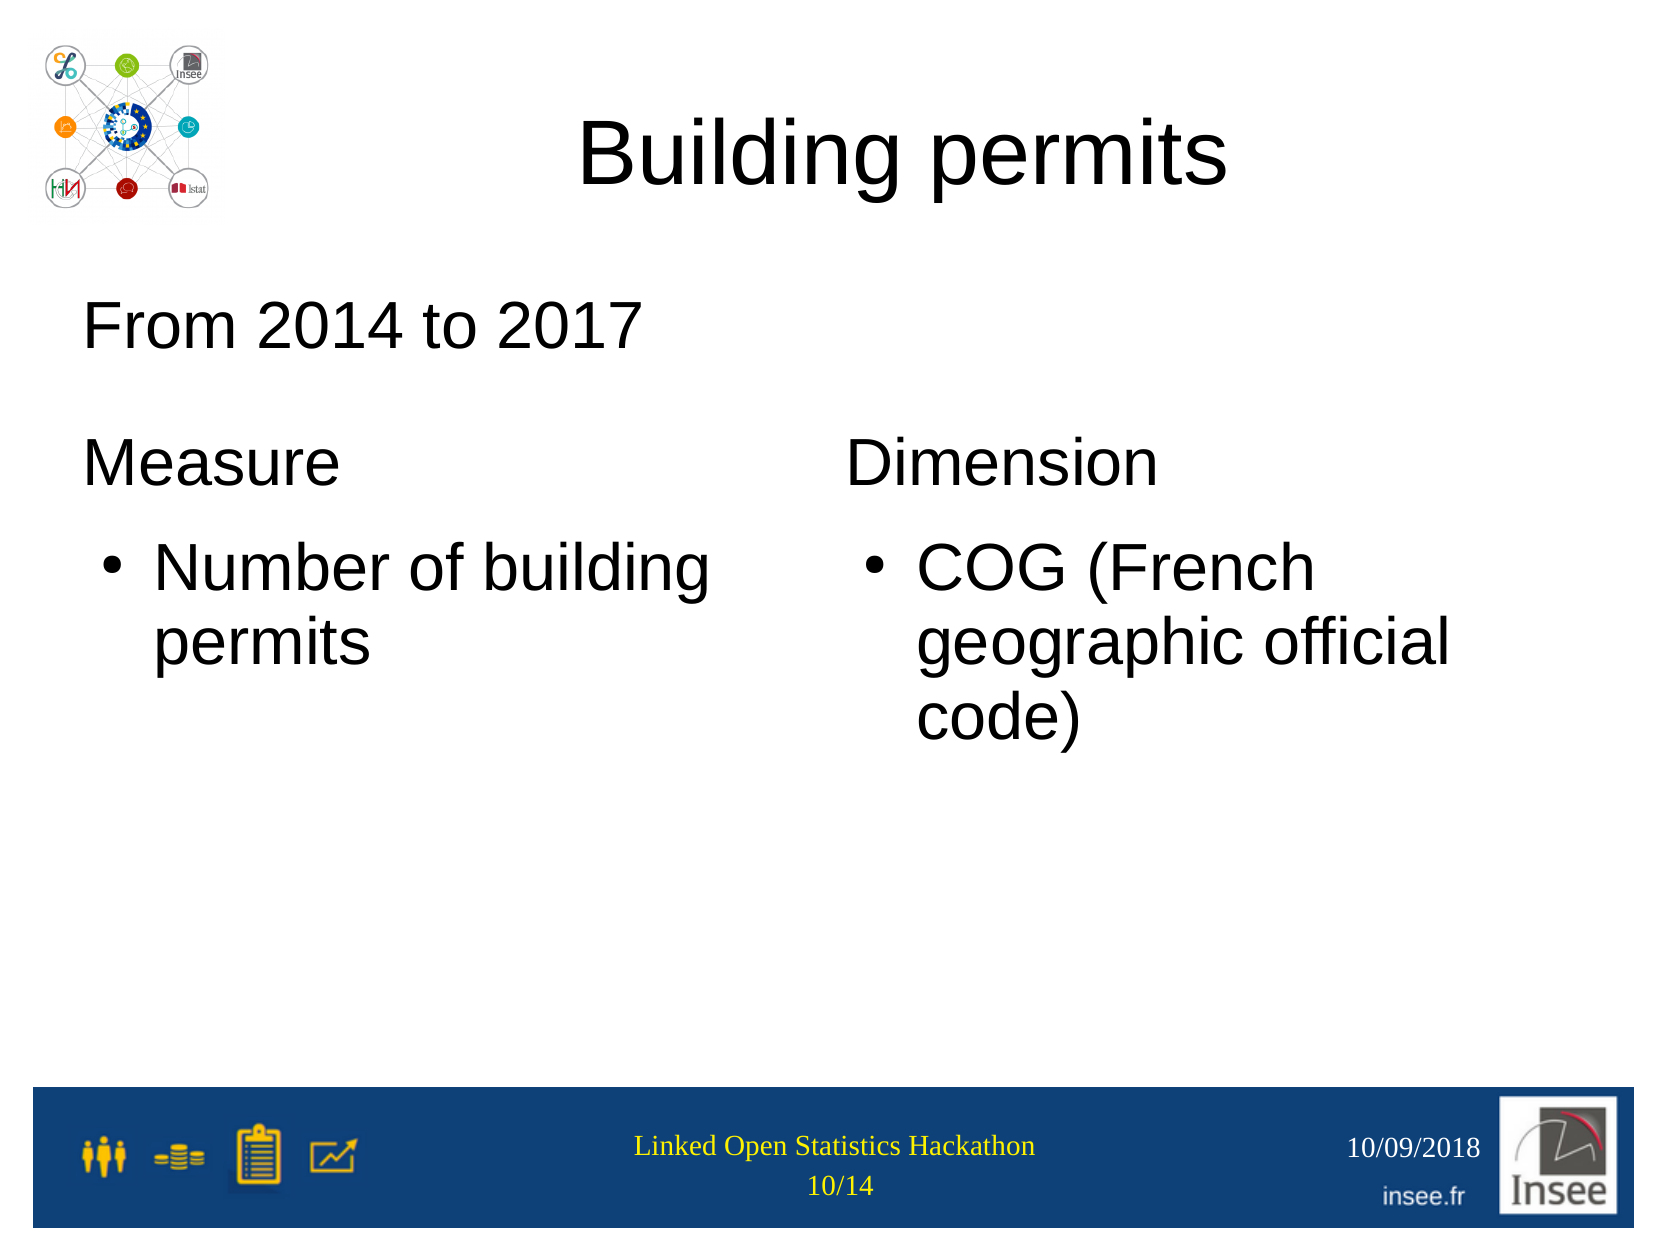

# Building permits
From 2014 to 2017
Measure
Number of building permits
Dimension
COG (French geographic official code)
Linked Open Statistics Hackathon
10